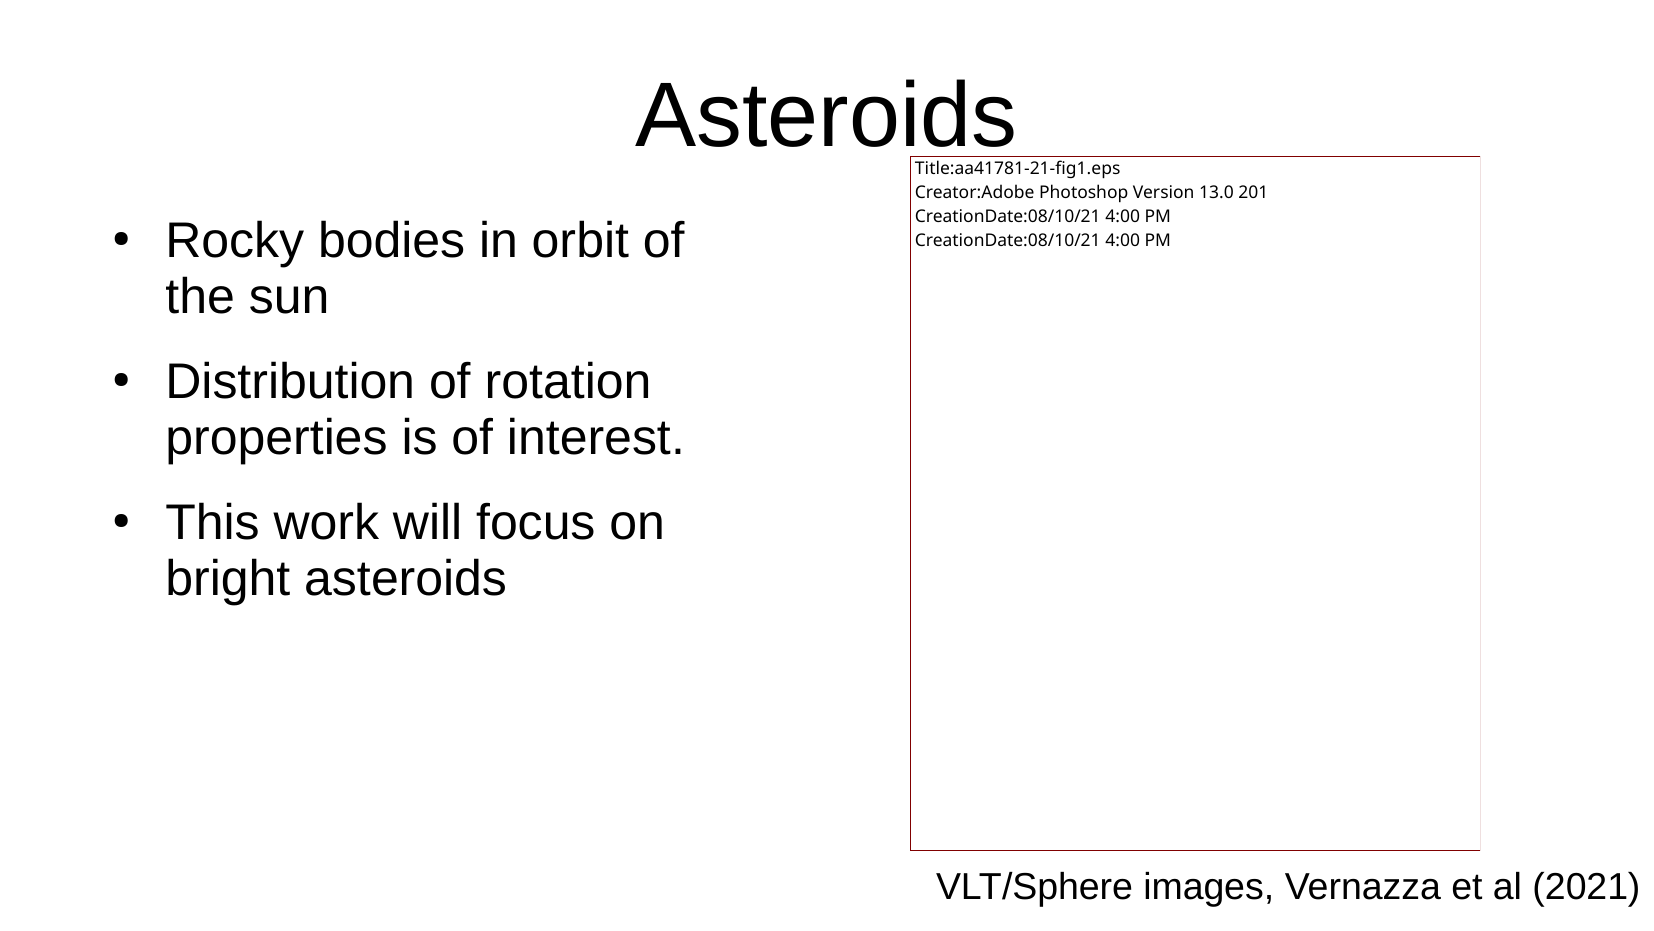

# Asteroids
Rocky bodies in orbit of the sun
Distribution of rotation properties is of interest.
This work will focus on bright asteroids
VLT/Sphere images, Vernazza et al (2021)